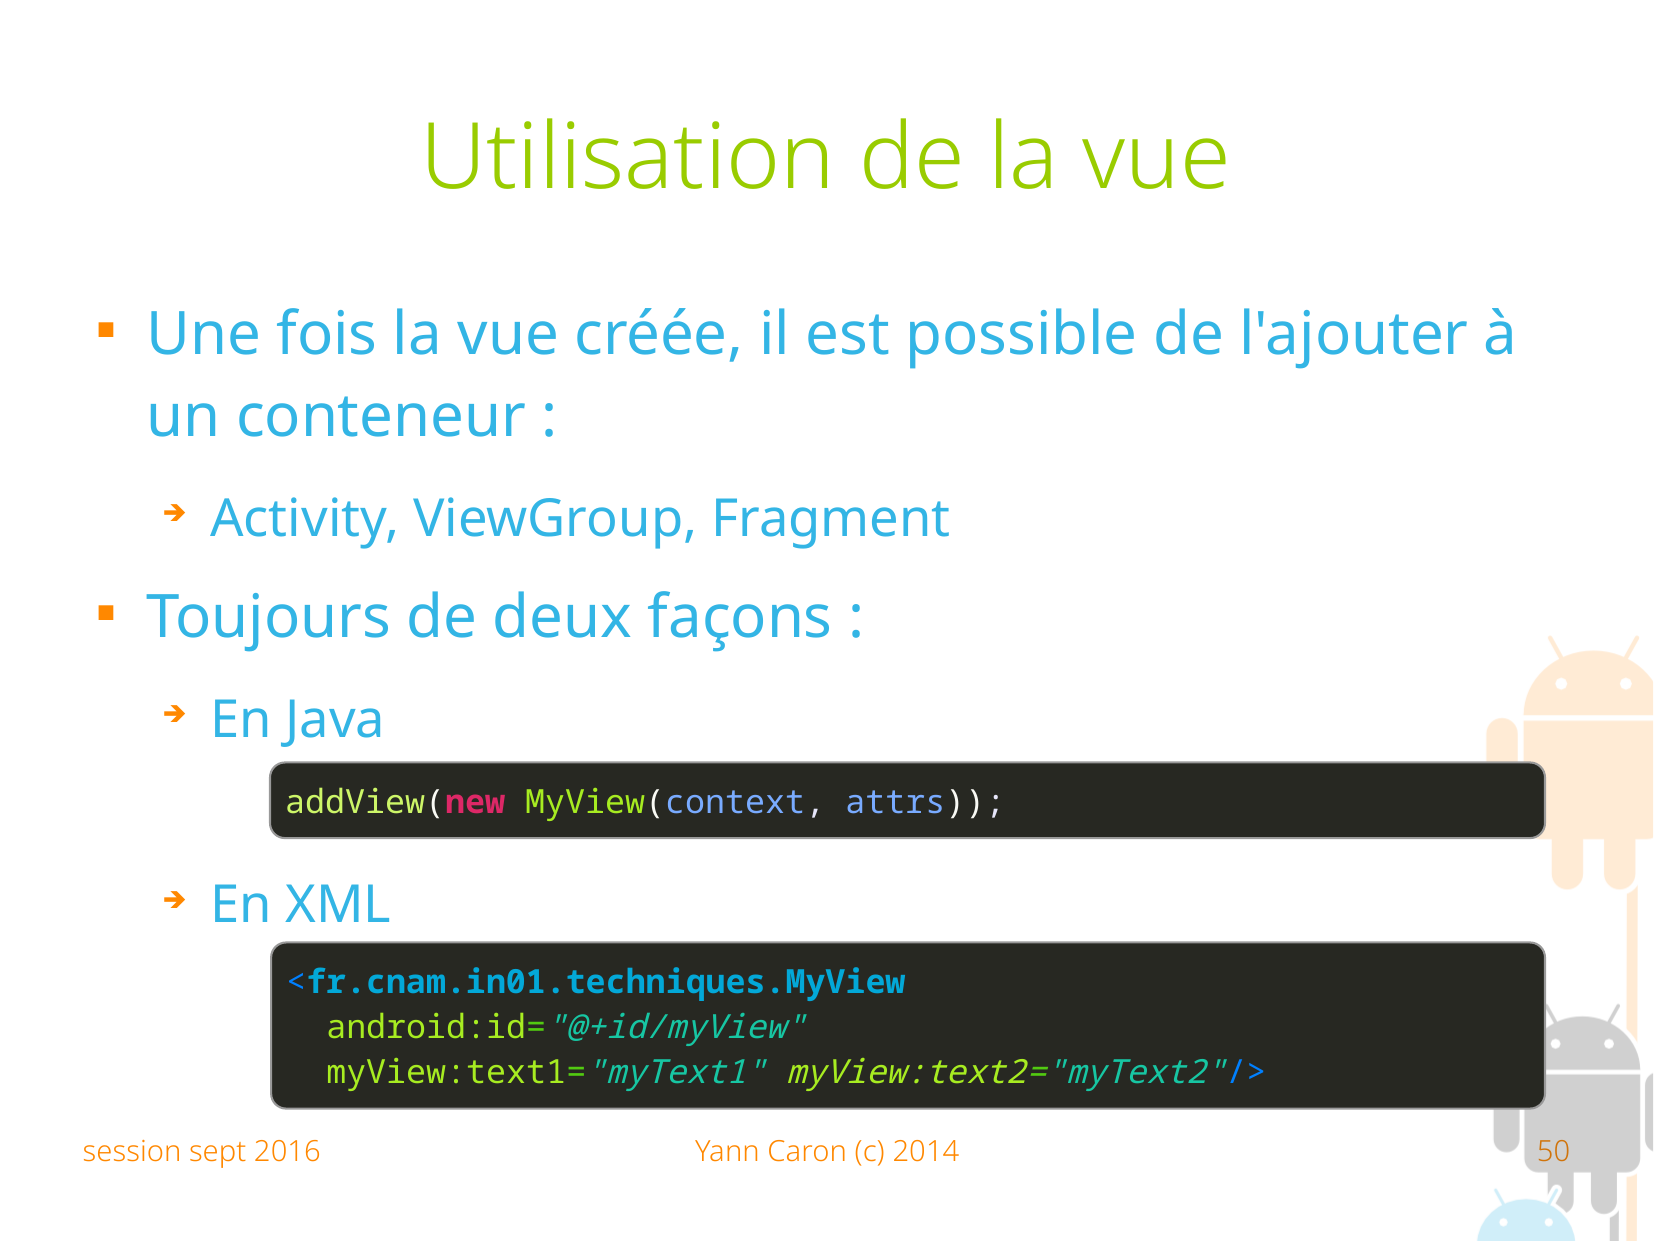

# Utilisation de la vue
Une fois la vue créée, il est possible de l'ajouter à un conteneur :
Activity, ViewGroup, Fragment
Toujours de deux façons :
En Java
En XML
addView(new MyView(context, attrs));
<fr.cnam.in01.techniques.MyView
 android:id="@+id/myView"
 myView:text1="myText1" myView:text2="myText2"/>
session sept 2016
Yann Caron (c) 2014
50